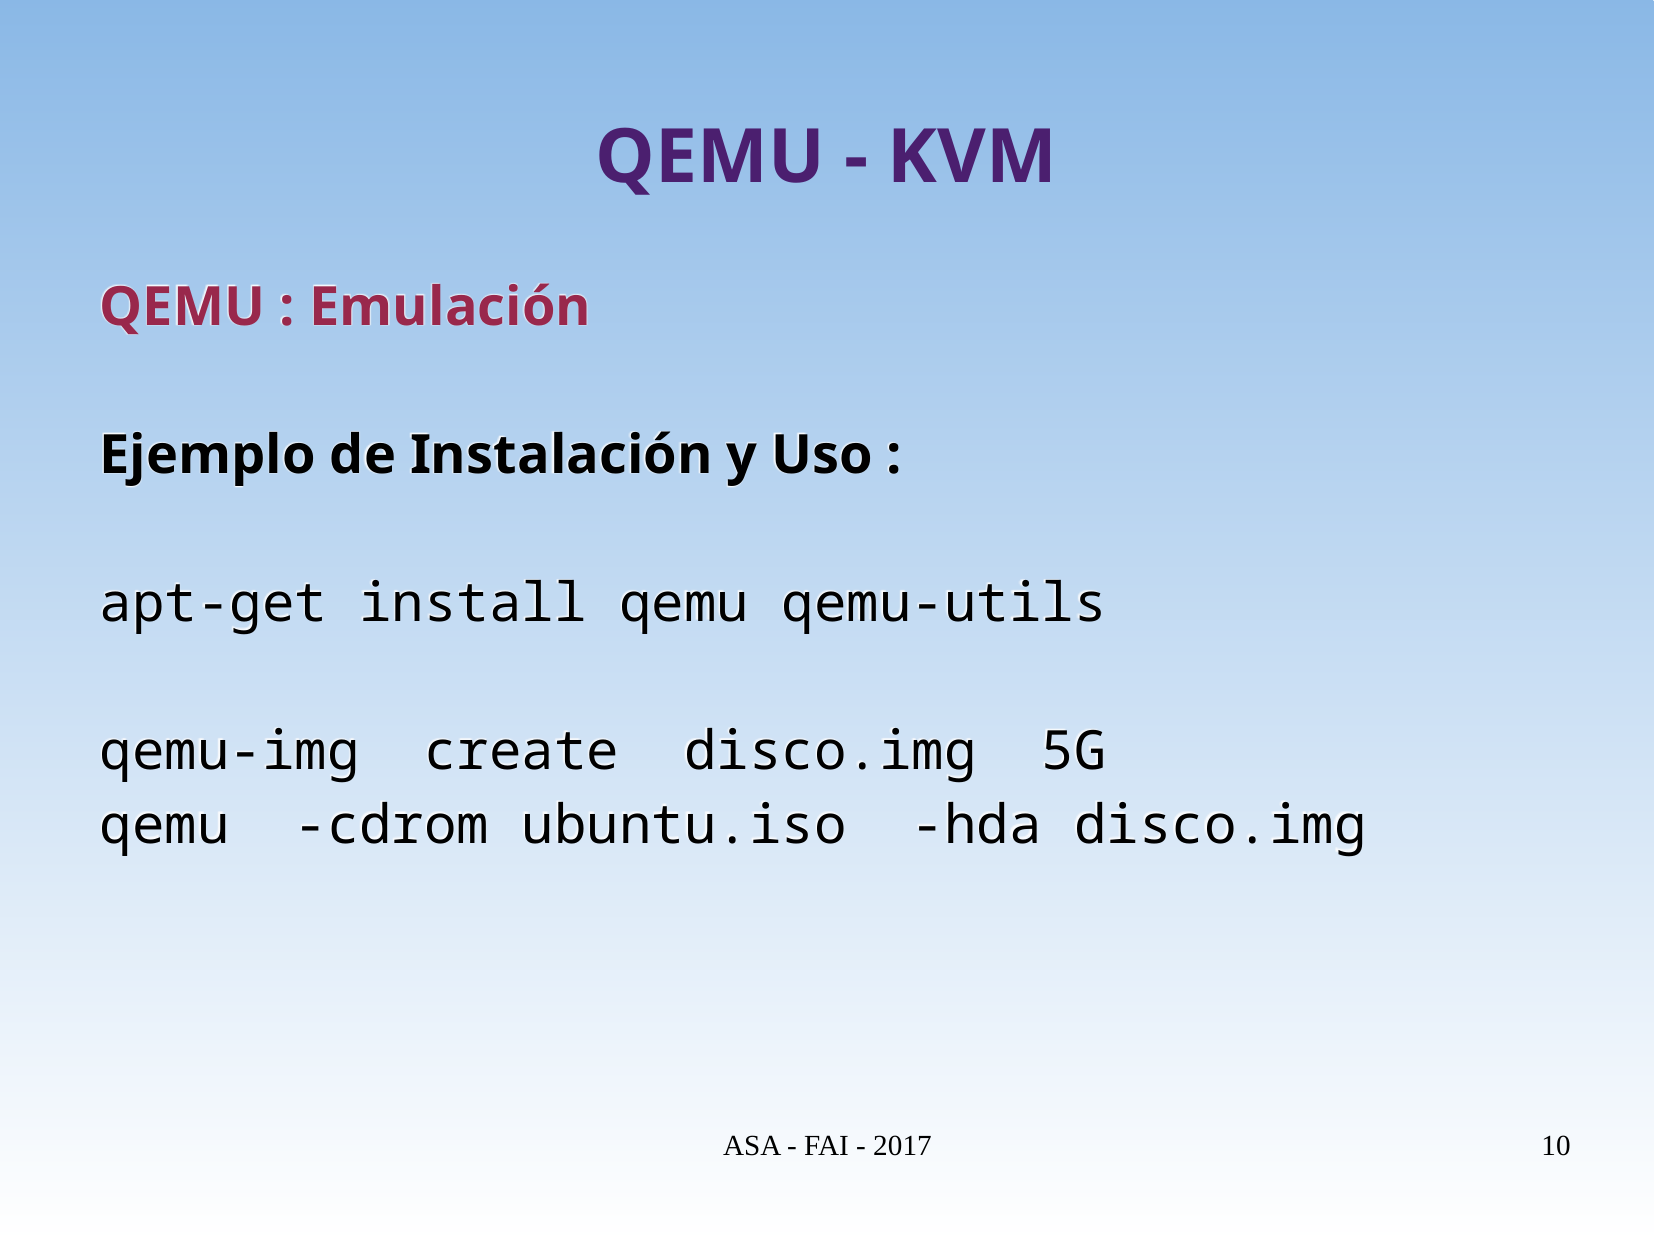

# QEMU - KVM
QEMU : Emulación
Ejemplo de Instalación y Uso :
apt-get install qemu qemu-utils
qemu-img create disco.img 5G
qemu -cdrom ubuntu.iso -hda disco.img
ASA - FAI - 2017
10